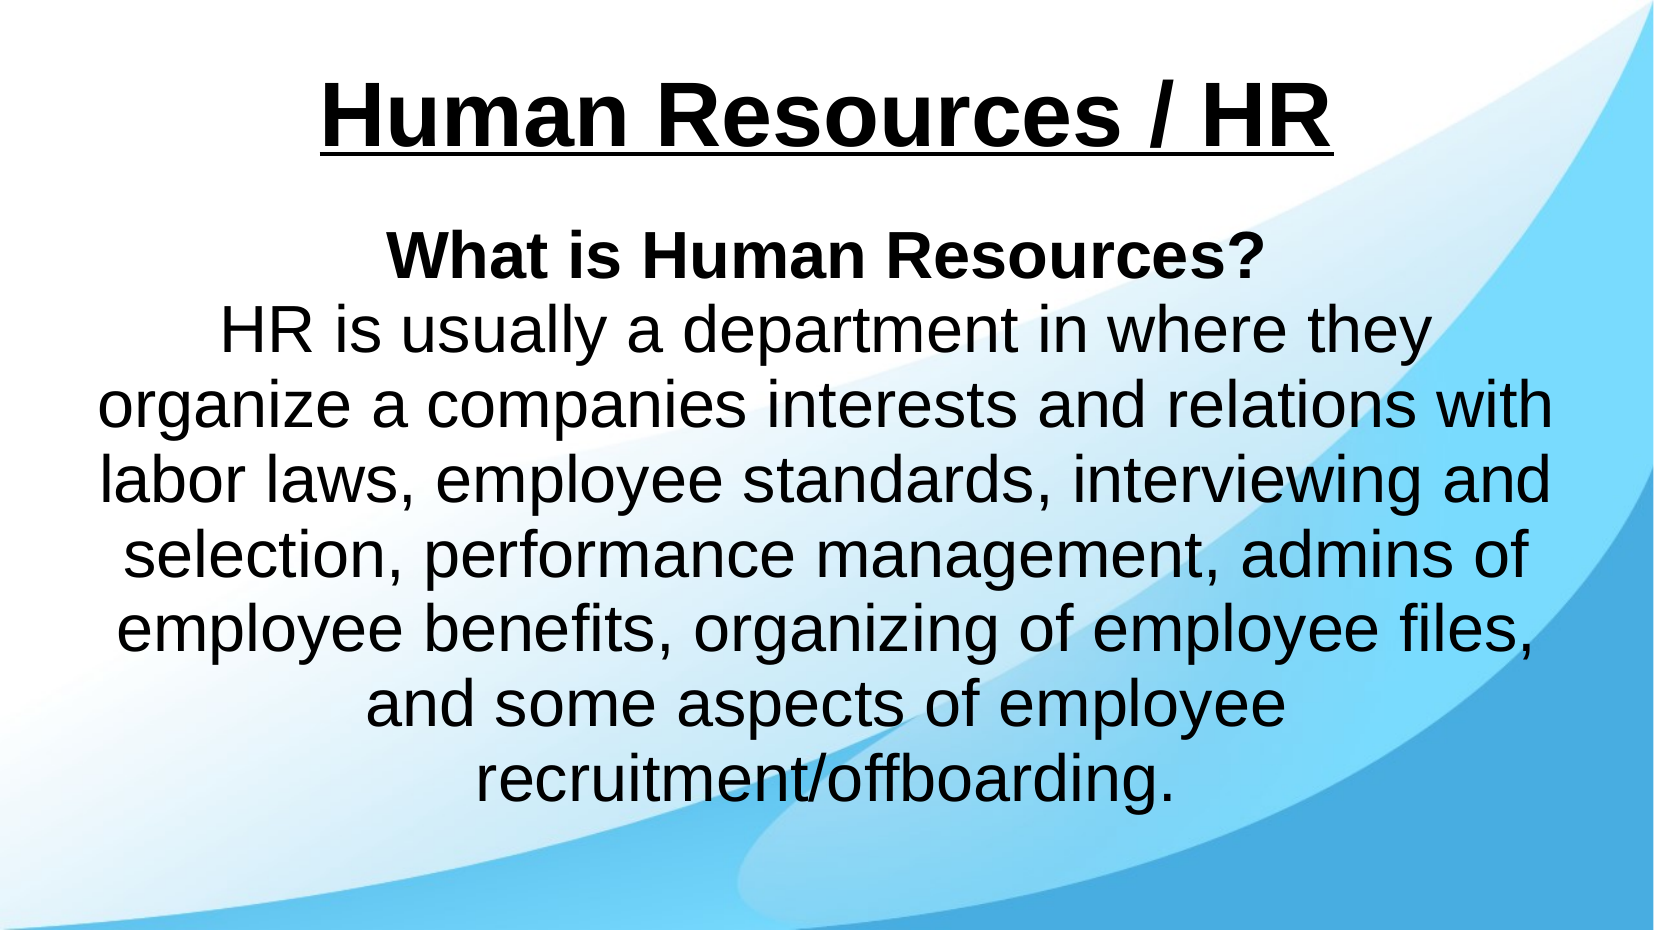

# Human Resources / HR
What is Human Resources?
HR is usually a department in where they organize a companies interests and relations with labor laws, employee standards, interviewing and selection, performance management, admins of employee benefits, organizing of employee files, and some aspects of employee recruitment/offboarding.